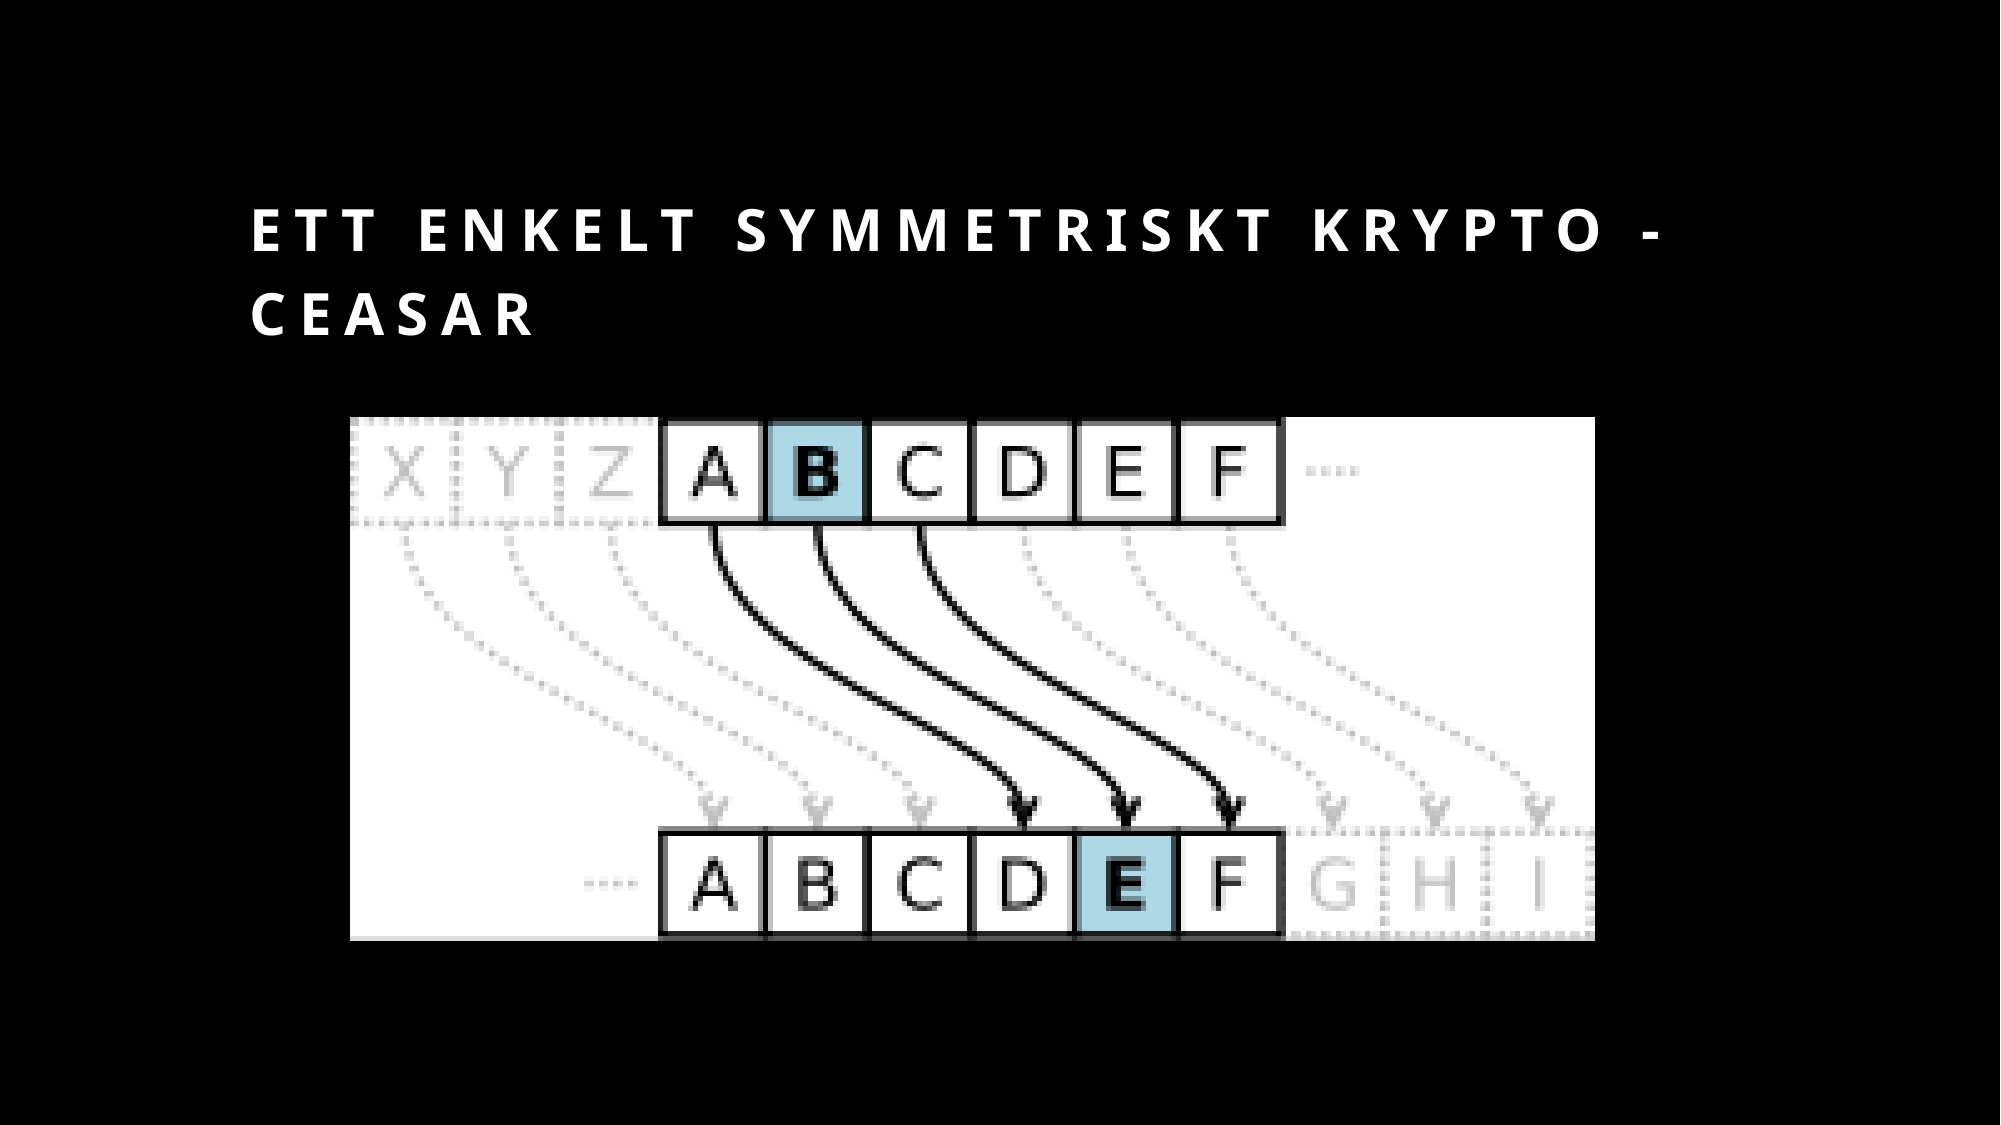

# Ett enkelt symmetriskt krypto - Ceasar